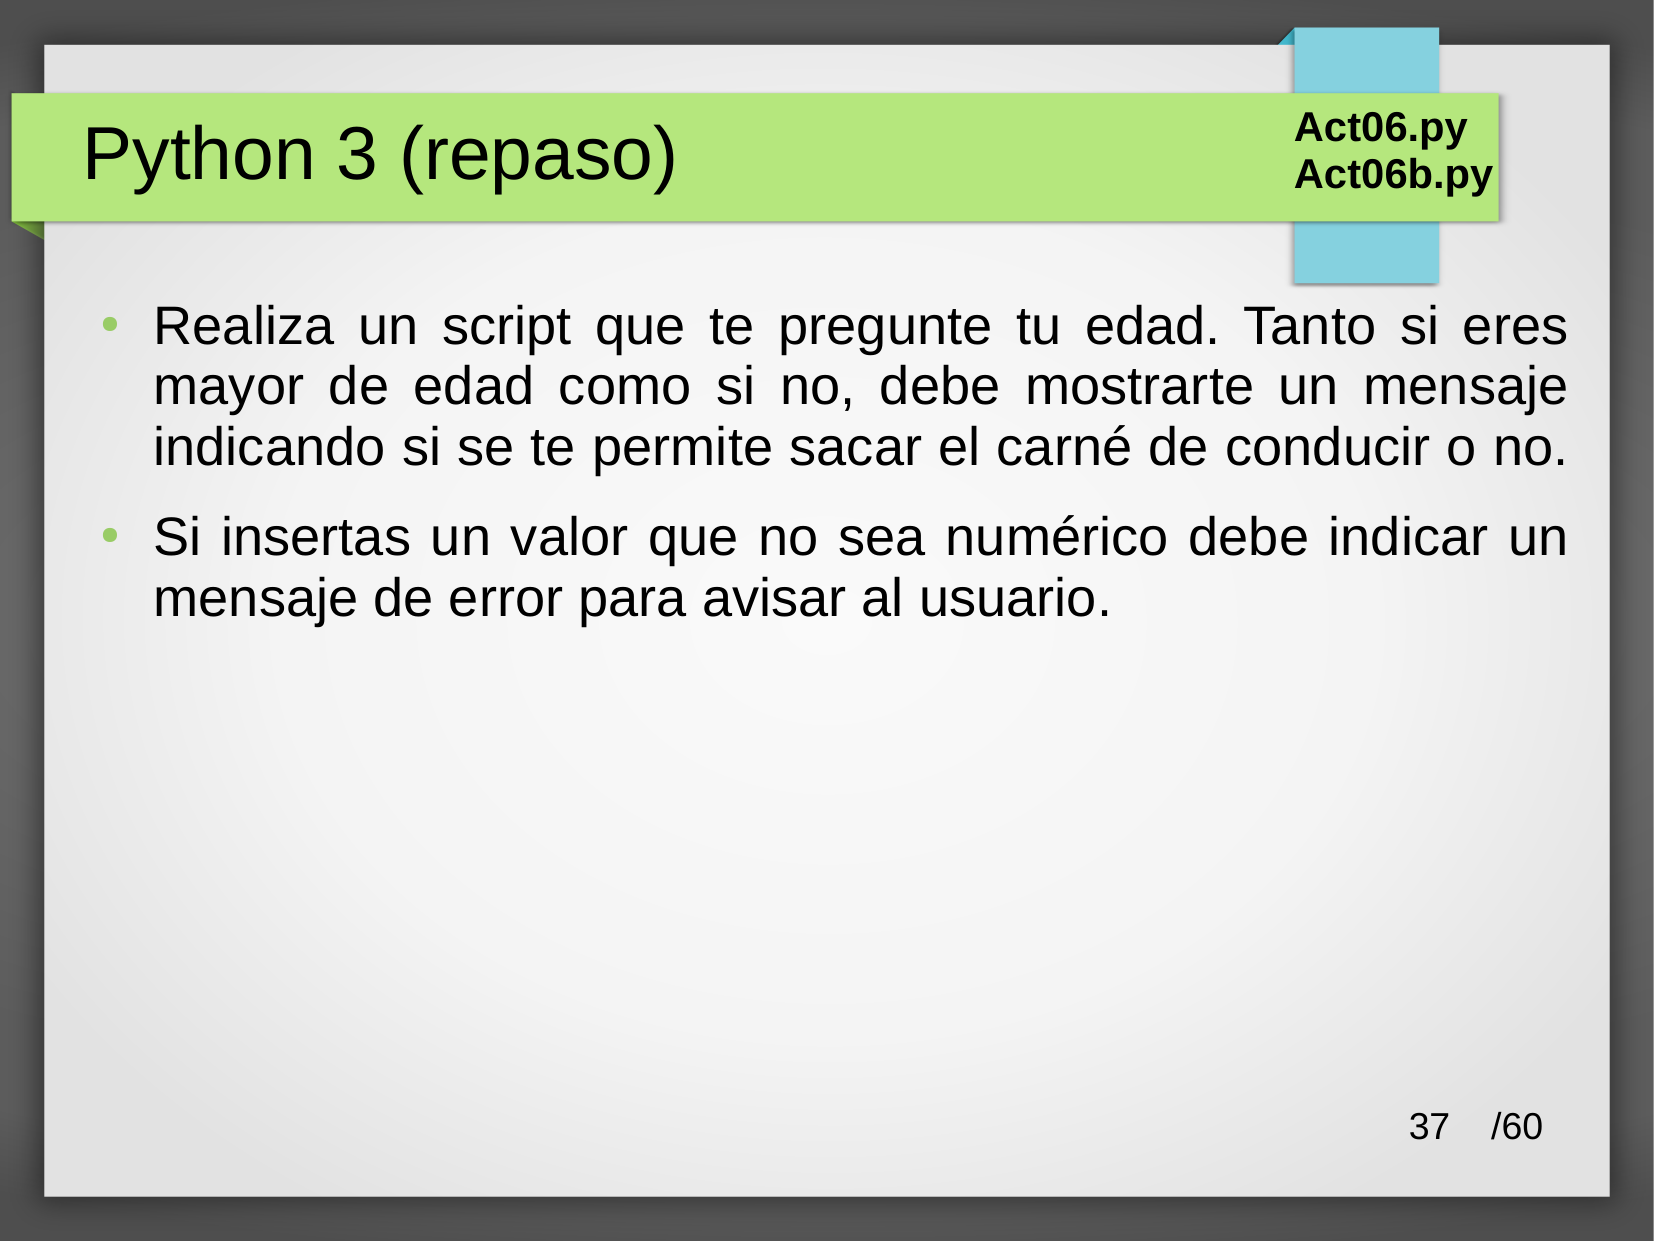

# Python 3 (repaso)
Act06.py
Act06b.py
Realiza un script que te pregunte tu edad. Tanto si eres mayor de edad como si no, debe mostrarte un mensaje indicando si se te permite sacar el carné de conducir o no.
Si insertas un valor que no sea numérico debe indicar un mensaje de error para avisar al usuario.
/60